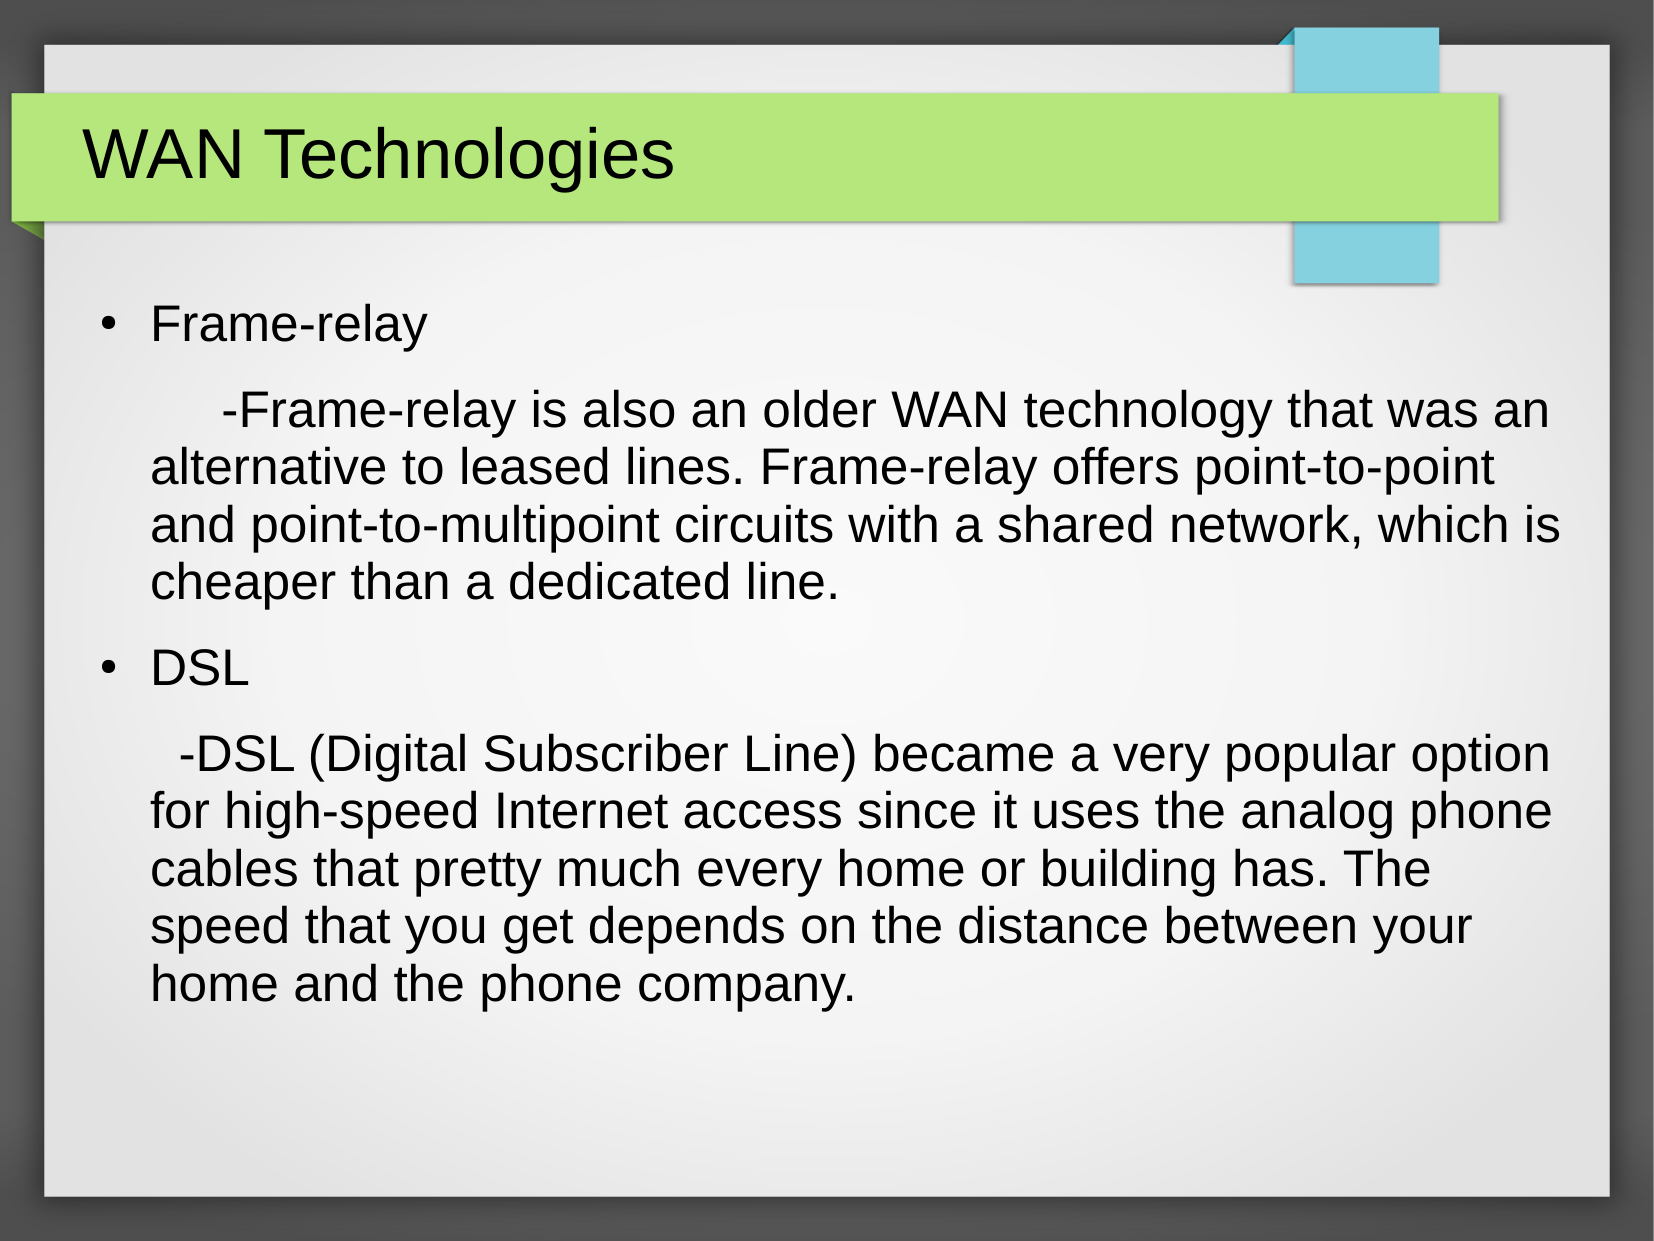

# WAN Technologies
Frame-relay
 -Frame-relay is also an older WAN technology that was an alternative to leased lines. Frame-relay offers point-to-point and point-to-multipoint circuits with a shared network, which is cheaper than a dedicated line.
DSL
 -DSL (Digital Subscriber Line) became a very popular option for high-speed Internet access since it uses the analog phone cables that pretty much every home or building has. The speed that you get depends on the distance between your home and the phone company.